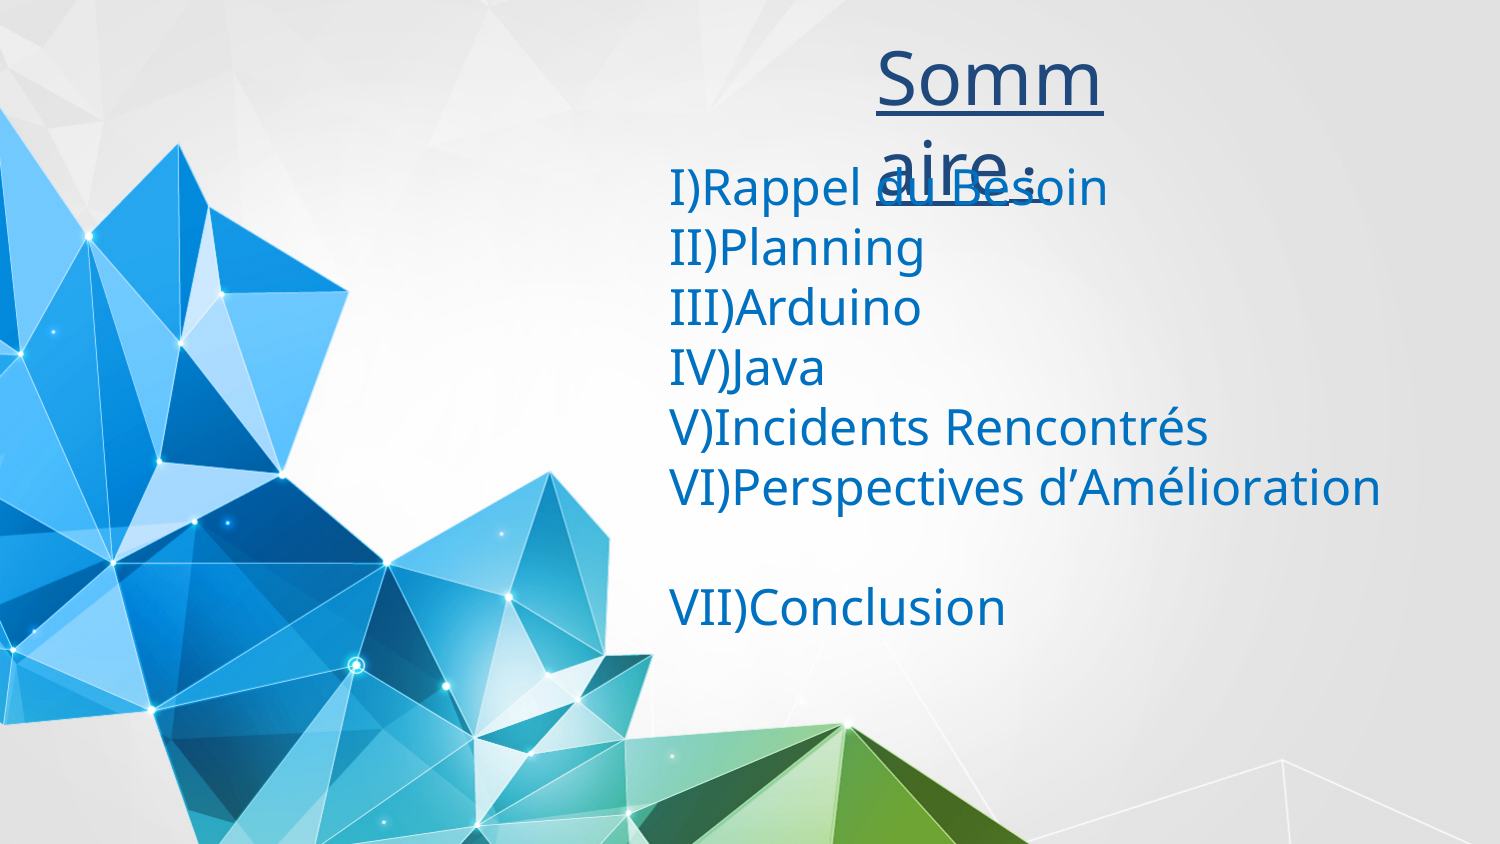

Sommaire :
I)Rappel du Besoin
II)Planning
III)Arduino
IV)Java
V)Incidents Rencontrés
VI)Perspectives d’Amélioration
VII)Conclusion